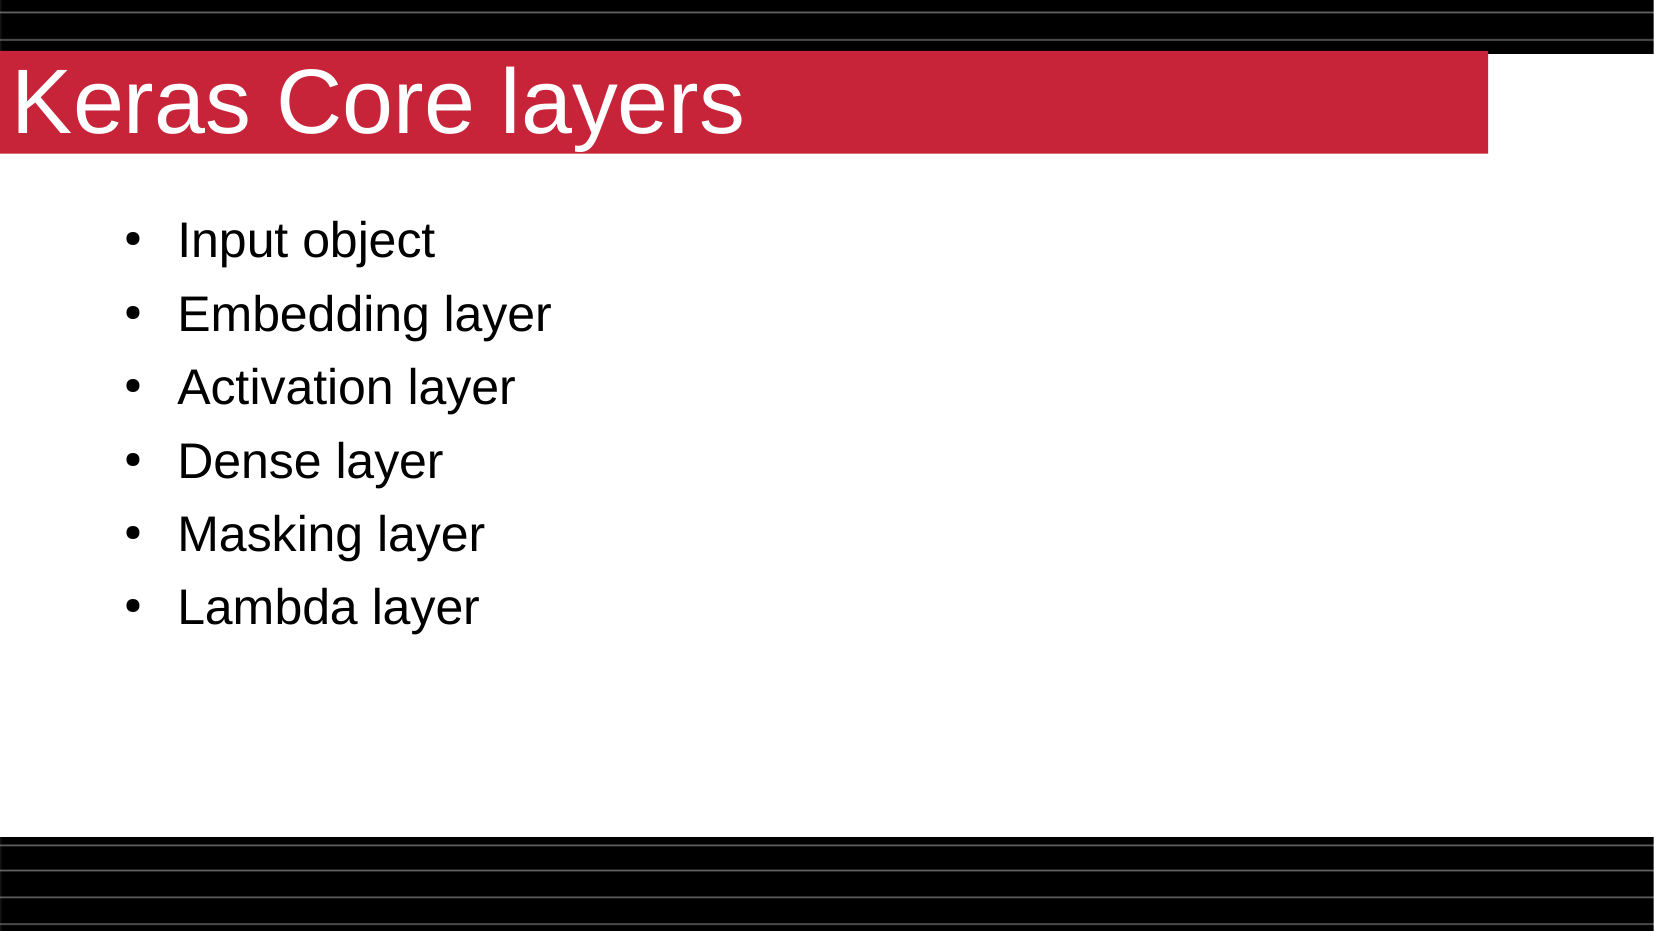

# Keras Core layers
Input object
Embedding layer
Activation layer
Dense layer
Masking layer
Lambda layer